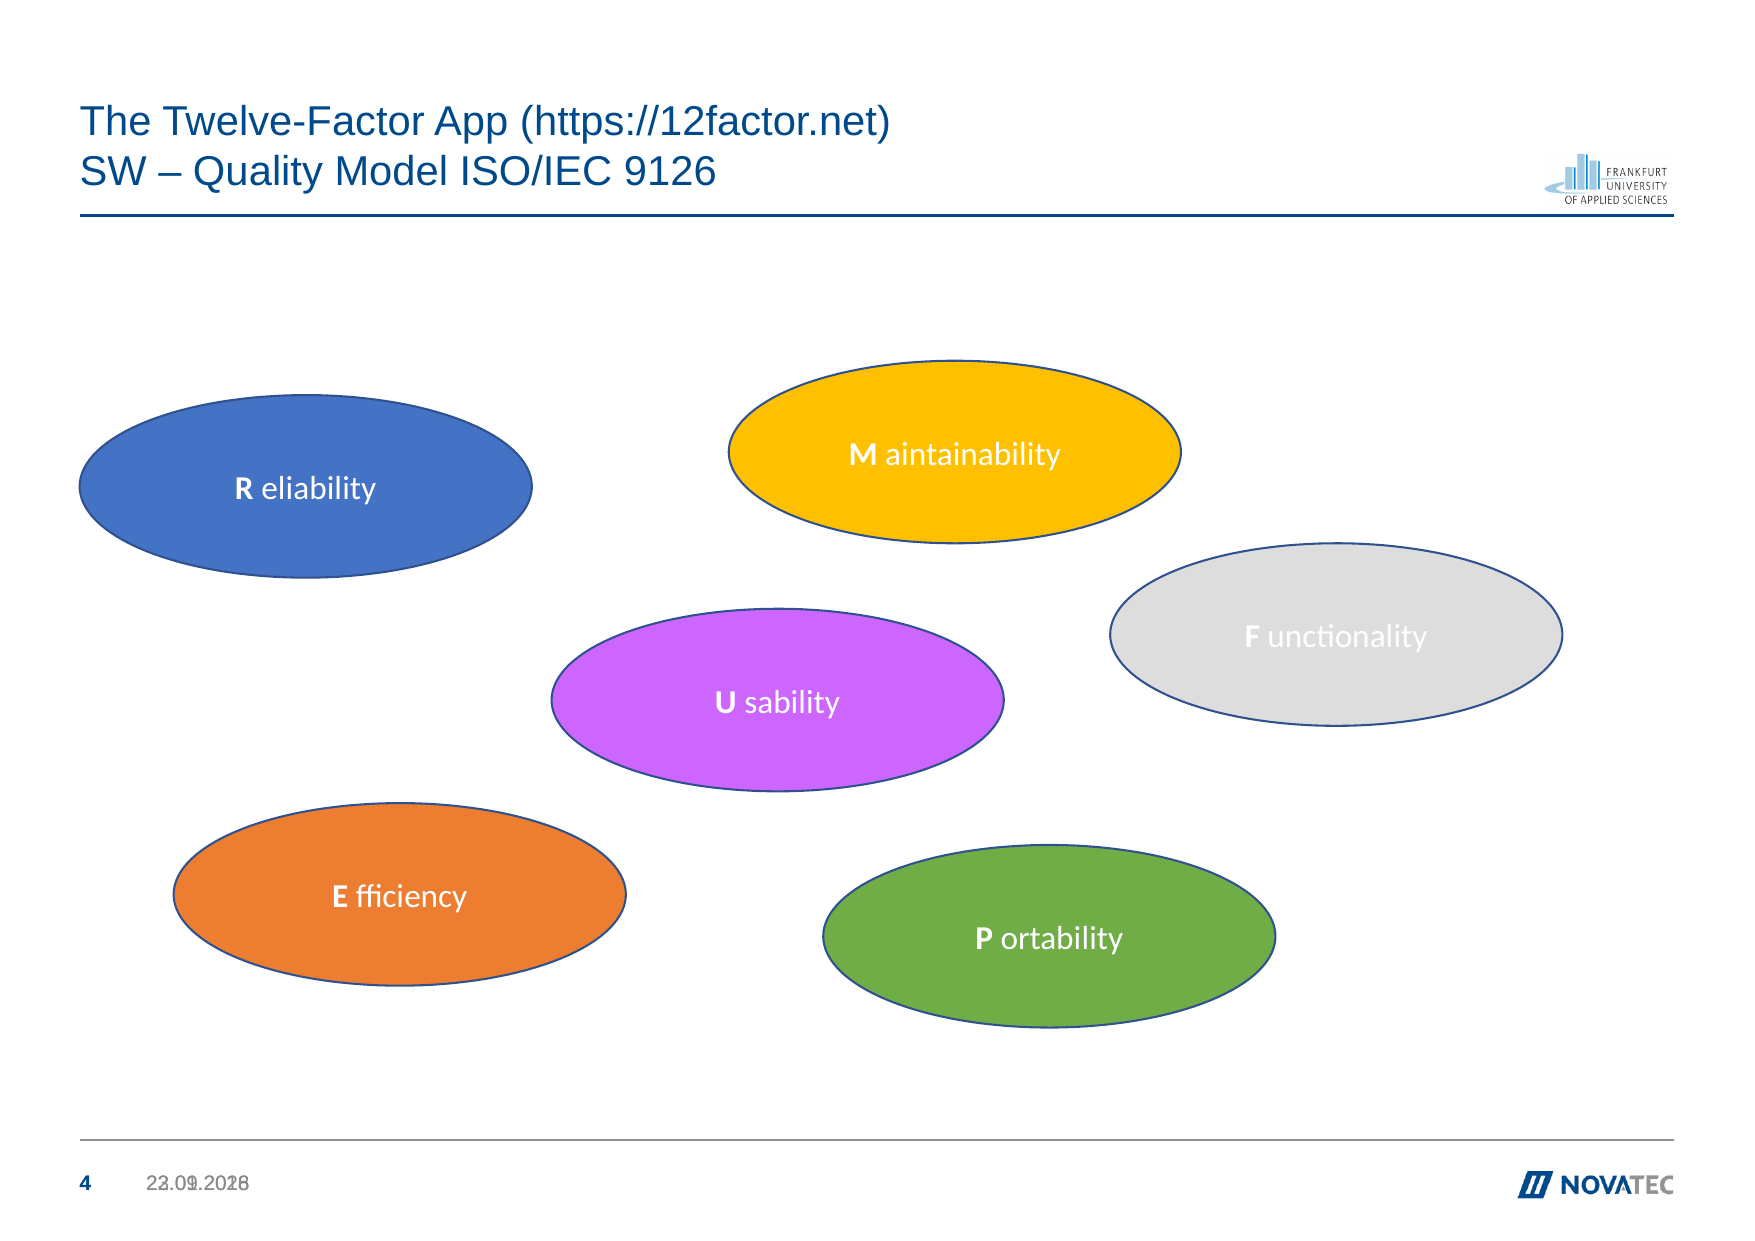

# The Twelve-Factor App (https://12factor.net) SW – Quality Model ISO/IEC 9126
M aintainability
R eliability
F unctionality
U sability
E fficiency
P ortability
22.01.2018